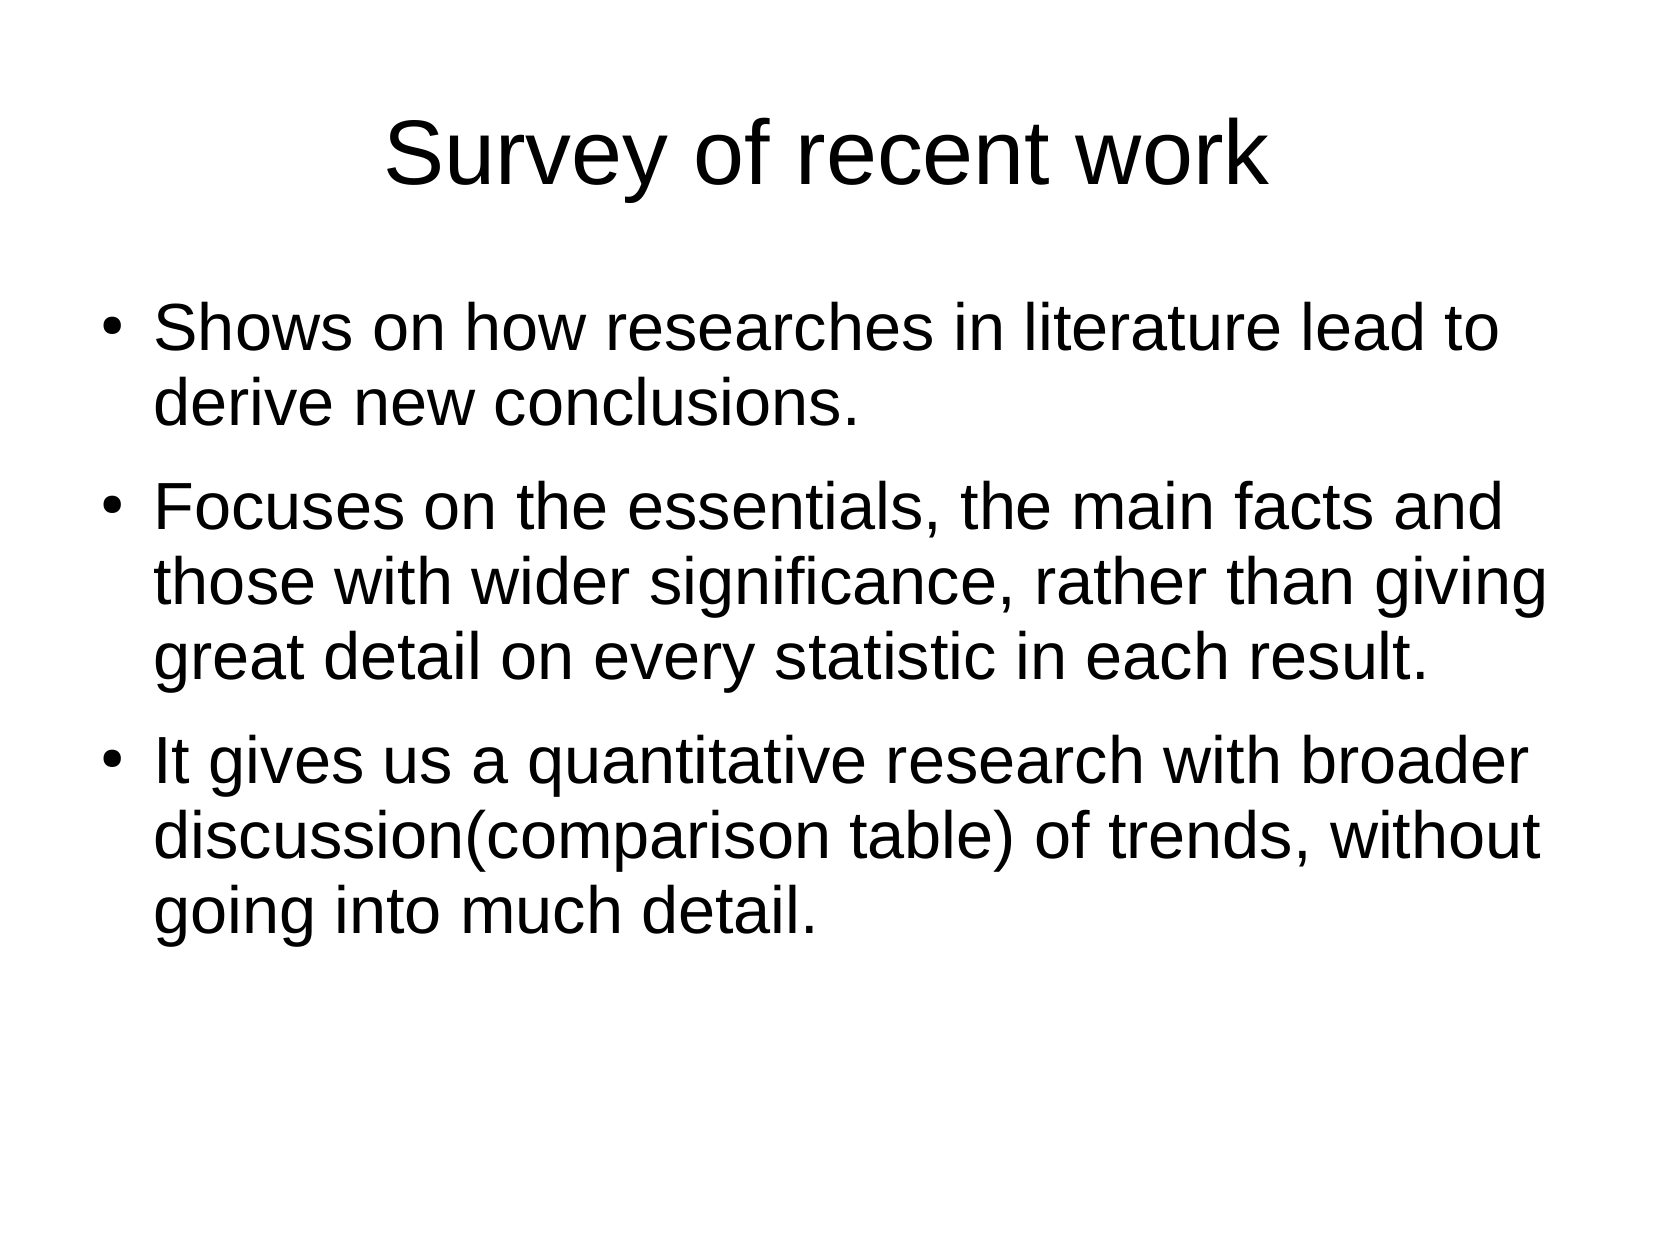

# Survey of recent work
Shows on how researches in literature lead to derive new conclusions.
Focuses on the essentials, the main facts and those with wider significance, rather than giving great detail on every statistic in each result.
It gives us a quantitative research with broader discussion(comparison table) of trends, without going into much detail.